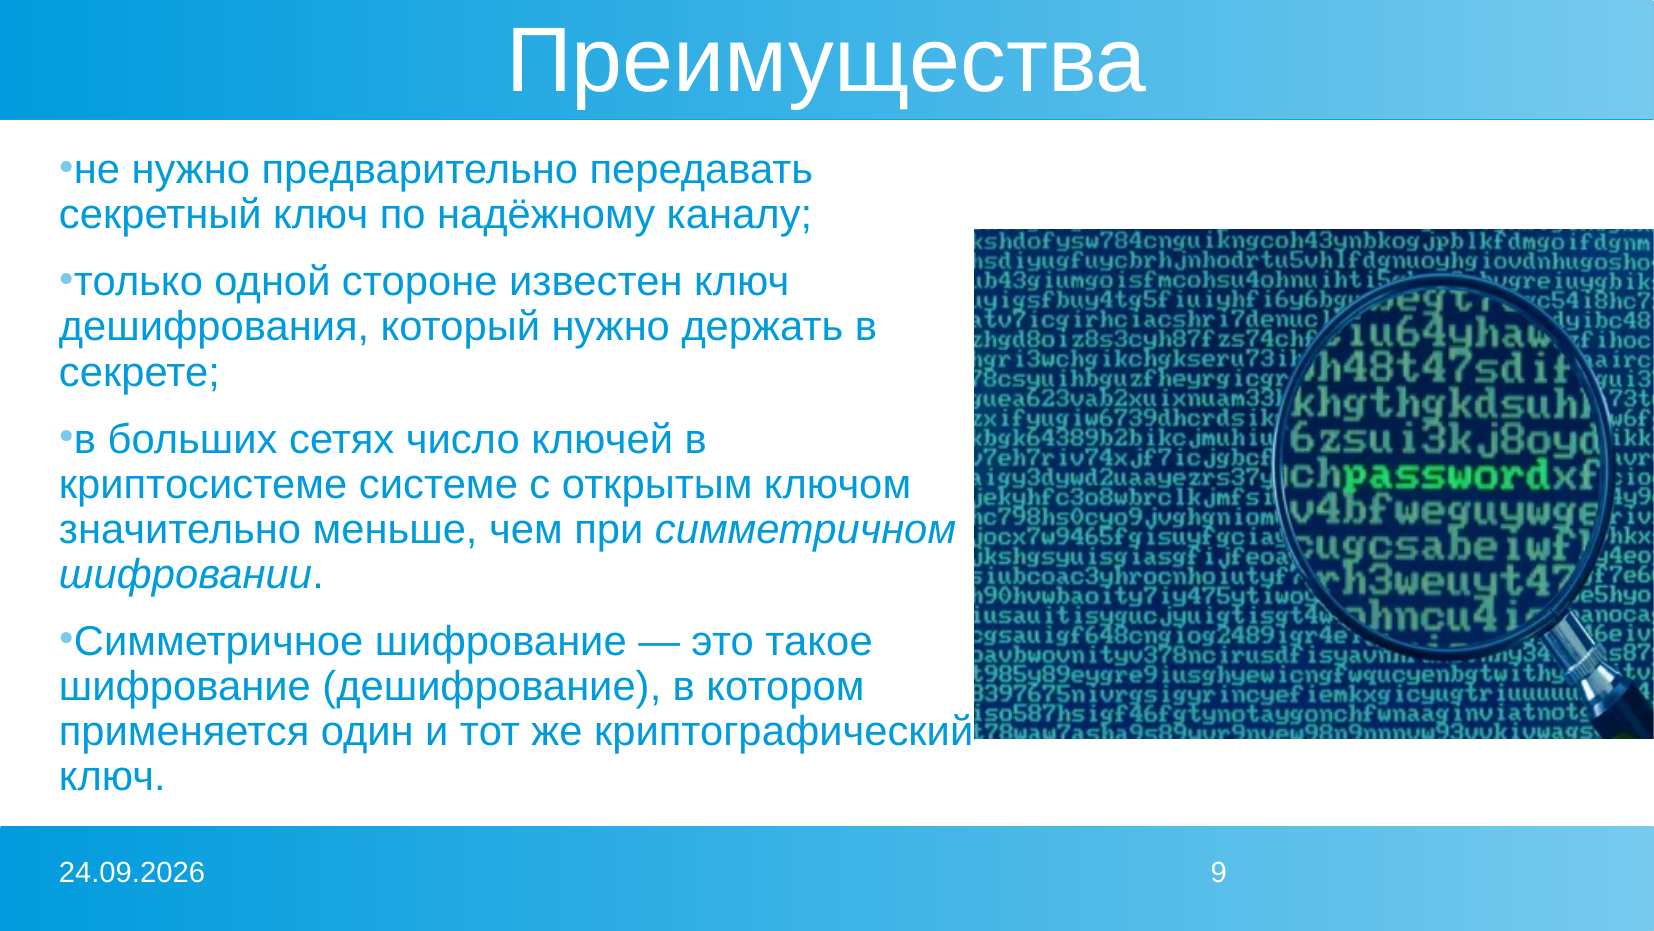

# Преимущества
не нужно предварительно передавать секретный ключ по надёжному каналу;
только одной стороне известен ключ дешифрования, который нужно держать в секрете;
в больших сетях число ключей в криптосистеме системе с открытым ключом значительно меньше, чем при симметричном шифровании.
Симметричное шифрование — это такое шифрование (дешифрование), в котором применяется один и тот же криптографический ключ.